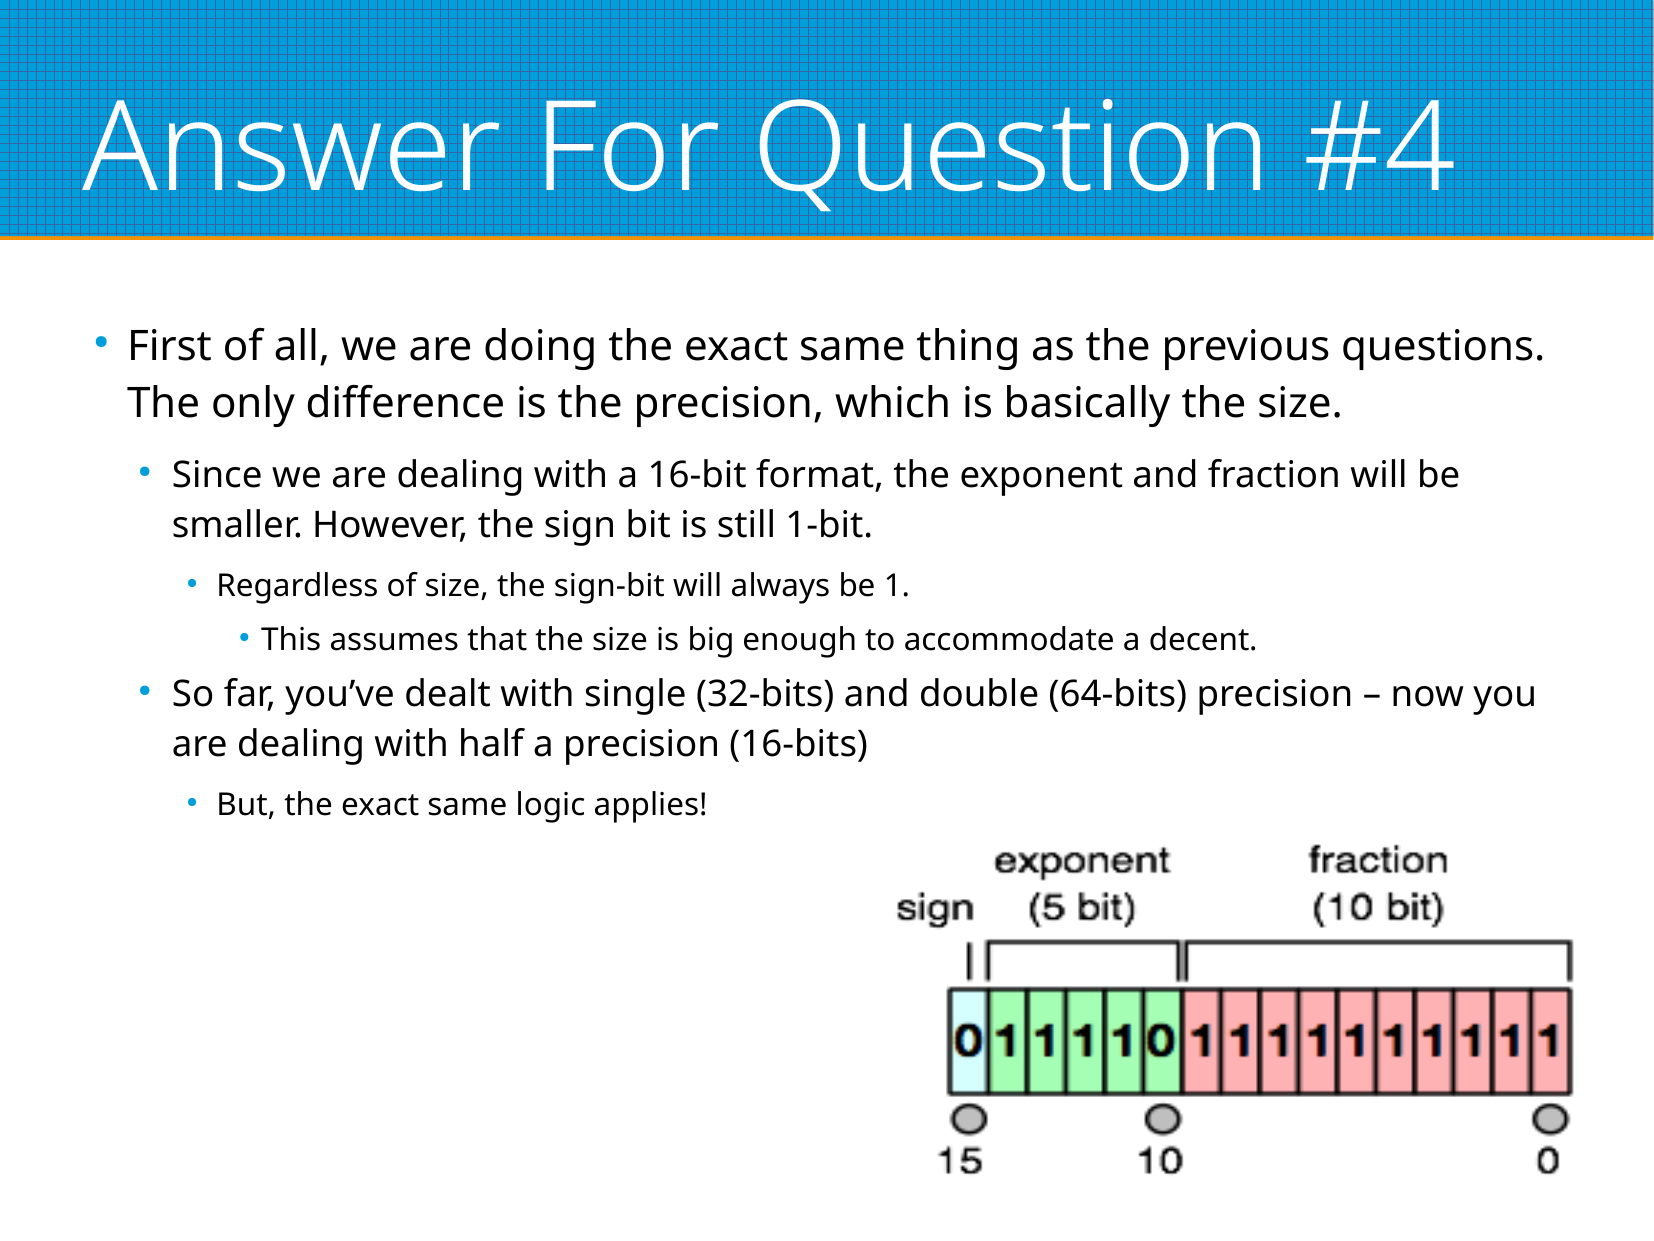

# Answer For Question #4
First of all, we are doing the exact same thing as the previous questions. The only difference is the precision, which is basically the size.
Since we are dealing with a 16-bit format, the exponent and fraction will be smaller. However, the sign bit is still 1-bit.
Regardless of size, the sign-bit will always be 1.
This assumes that the size is big enough to accommodate a decent.
So far, you’ve dealt with single (32-bits) and double (64-bits) precision – now you are dealing with half a precision (16-bits)
But, the exact same logic applies!